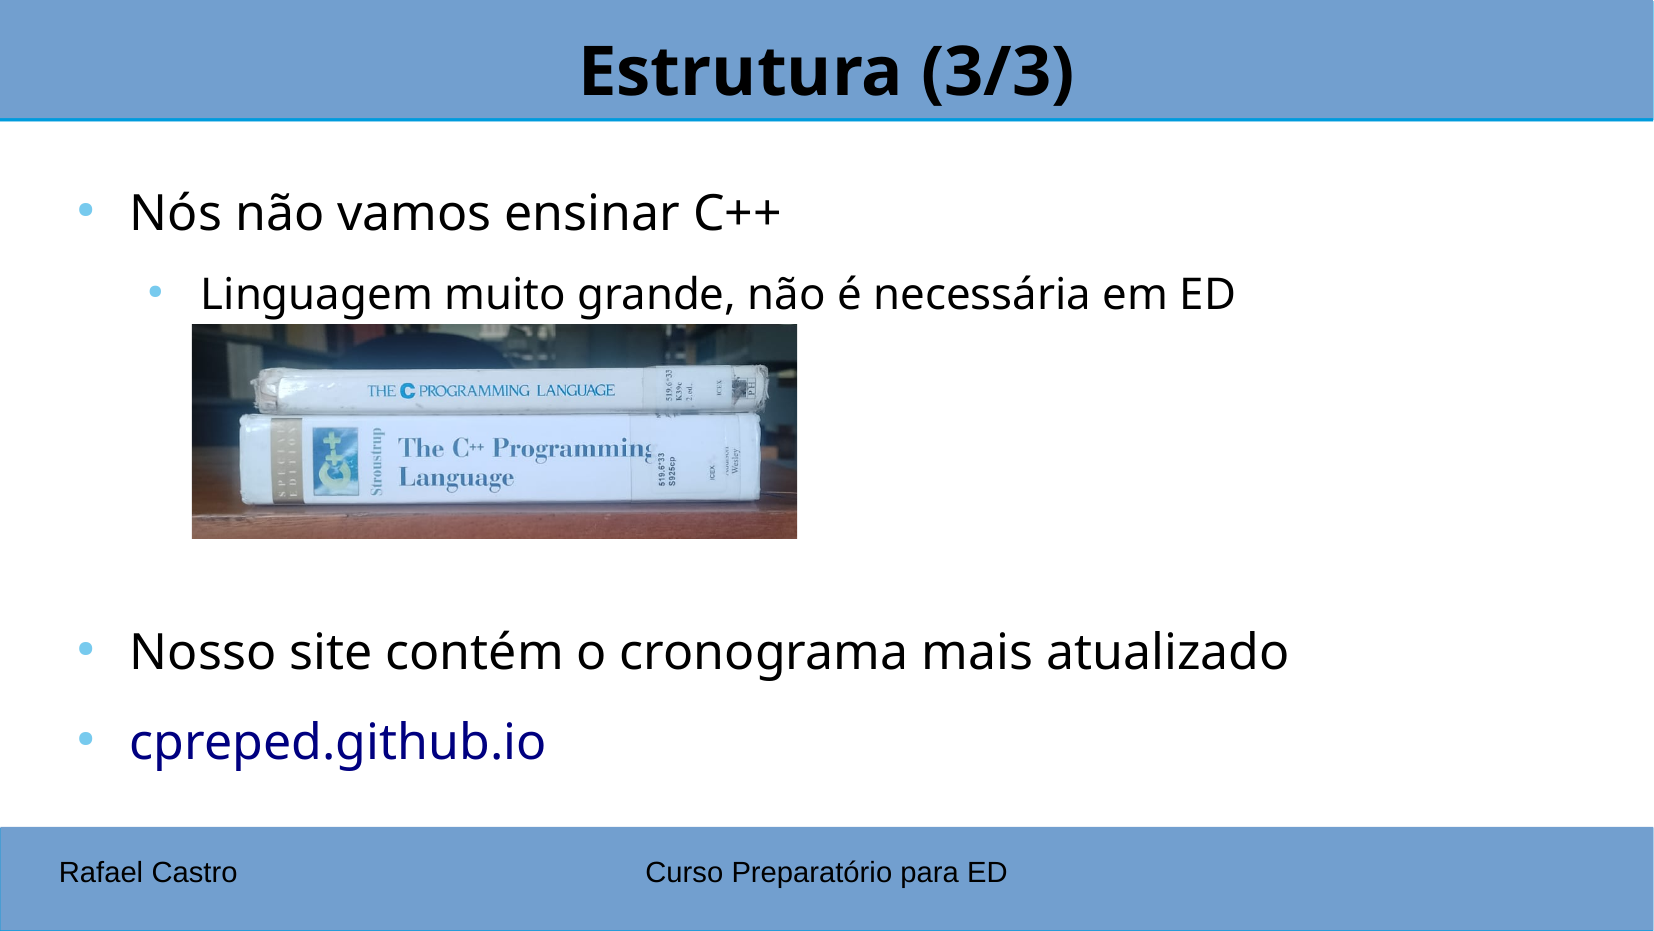

# Estrutura (3/3)
Nós não vamos ensinar C++
Linguagem muito grande, não é necessária em ED
Nosso site contém o cronograma mais atualizado
cpreped.github.io
Curso Preparatório para ED